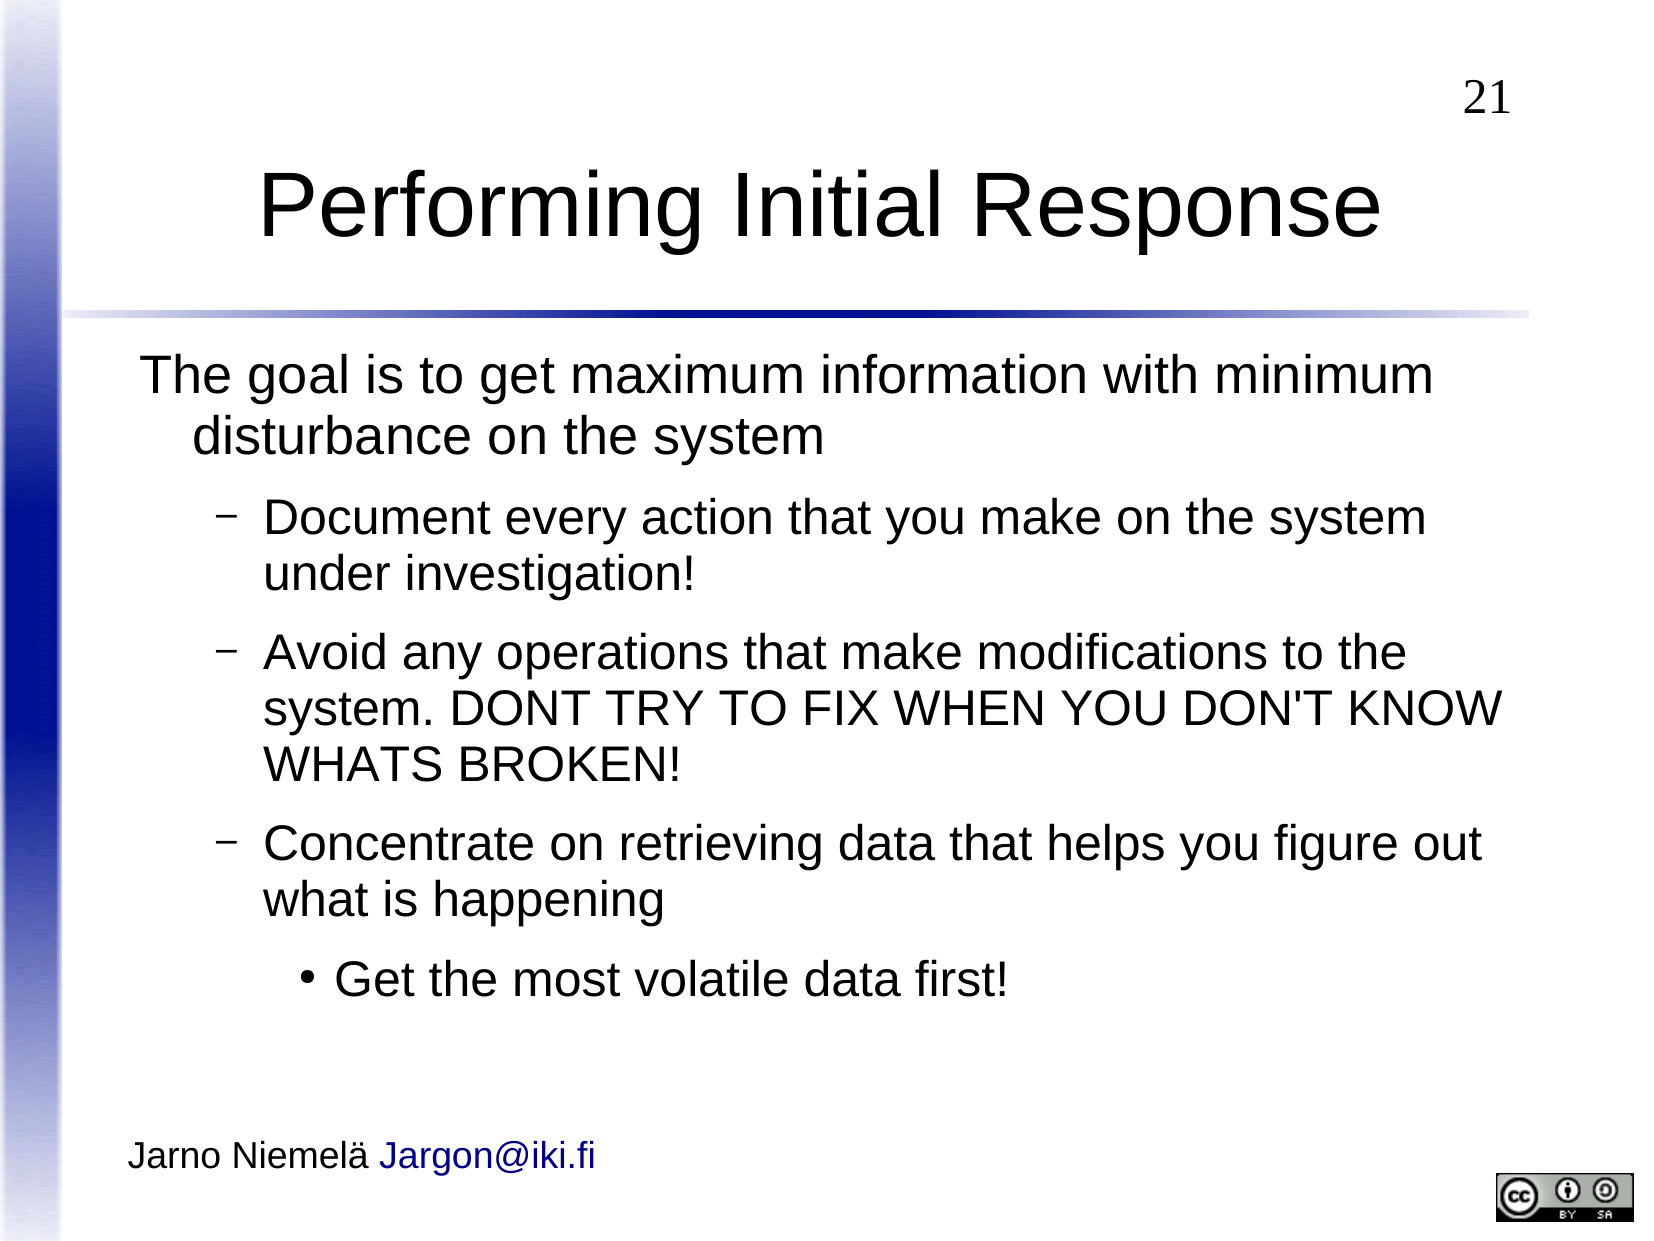

# Performing Initial Response
The goal is to get maximum information with minimum disturbance on the system
Document every action that you make on the system under investigation!
Avoid any operations that make modifications to the system. DONT TRY TO FIX WHEN YOU DON'T KNOW WHATS BROKEN!
Concentrate on retrieving data that helps you figure out what is happening
Get the most volatile data first!